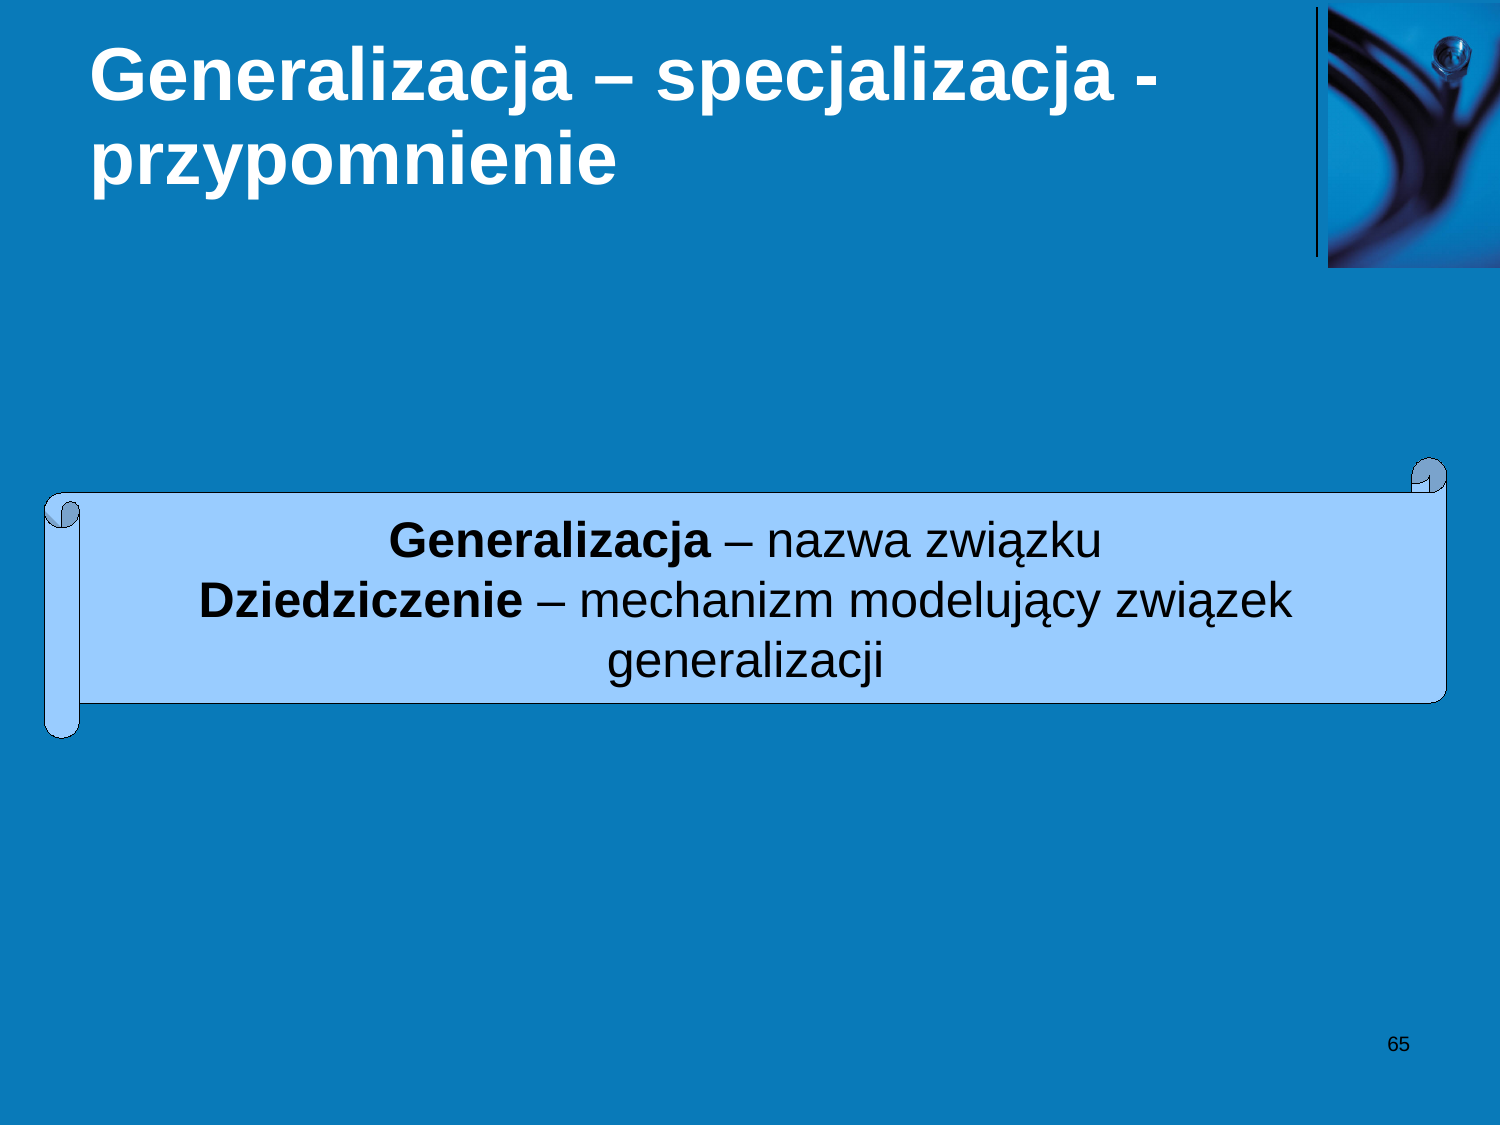

# Generalizacja – specjalizacja - przypomnienie
Generalizacja – nazwa związku
Dziedziczenie – mechanizm modelujący związek generalizacji
65